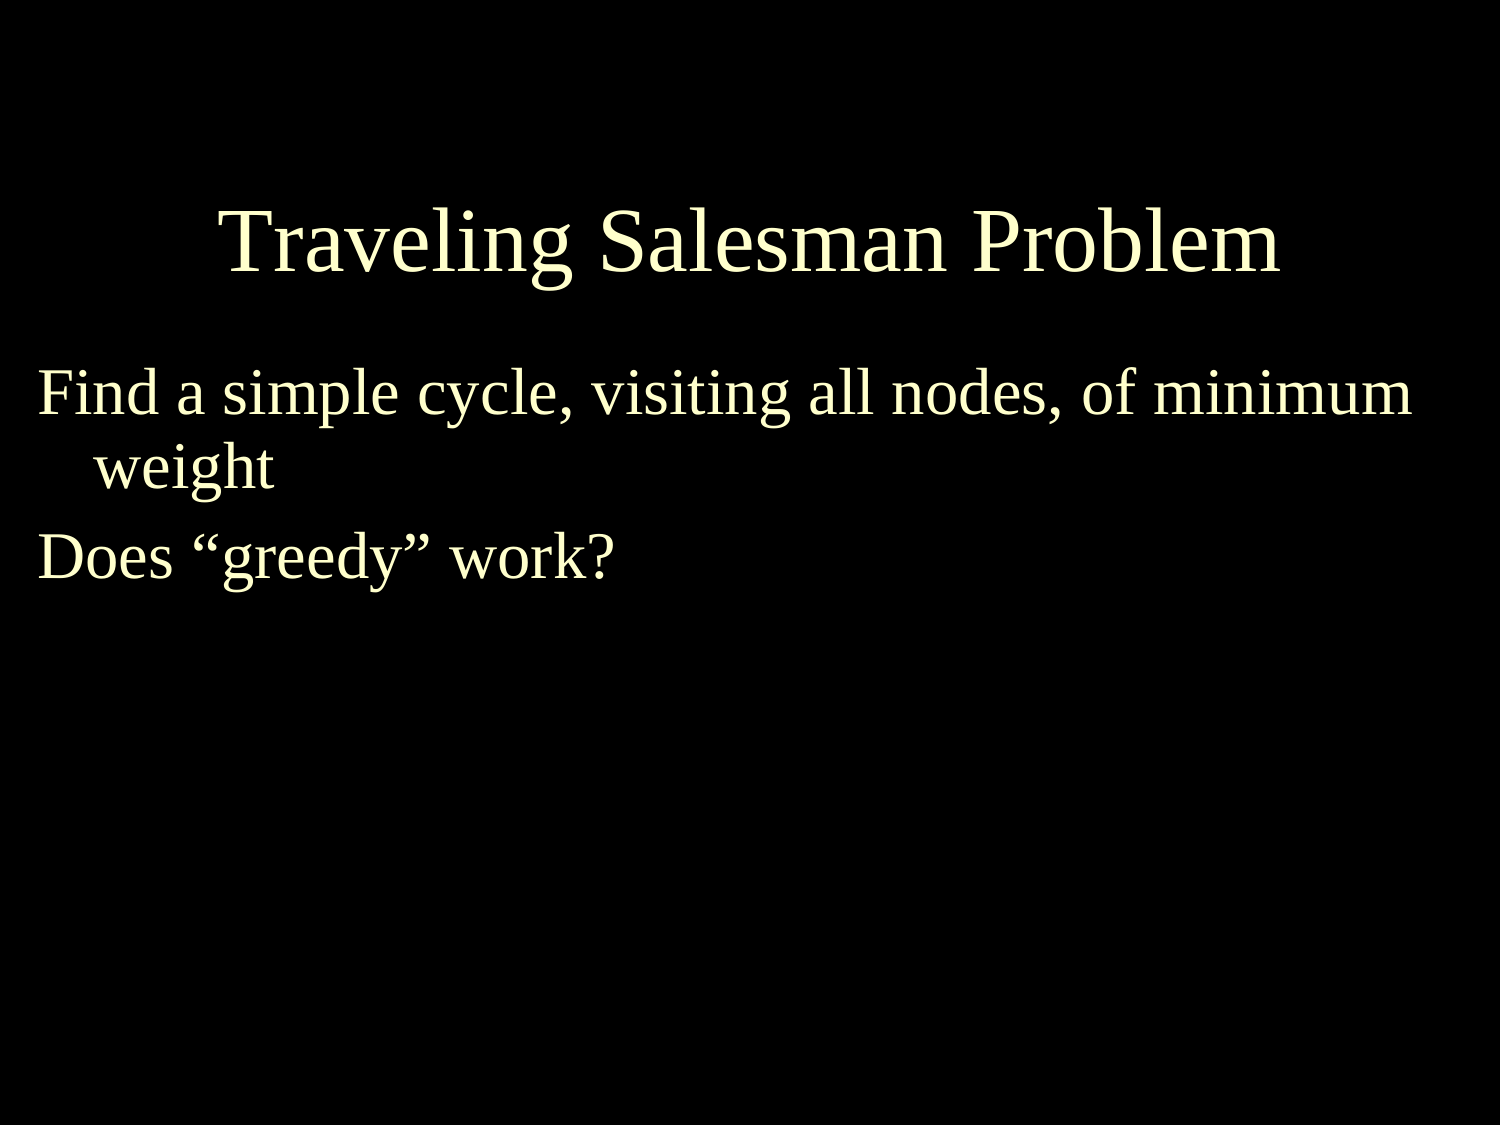

# Traveling Salesman Problem
Find a simple cycle, visiting all nodes, of minimum weight
Does “greedy” work?